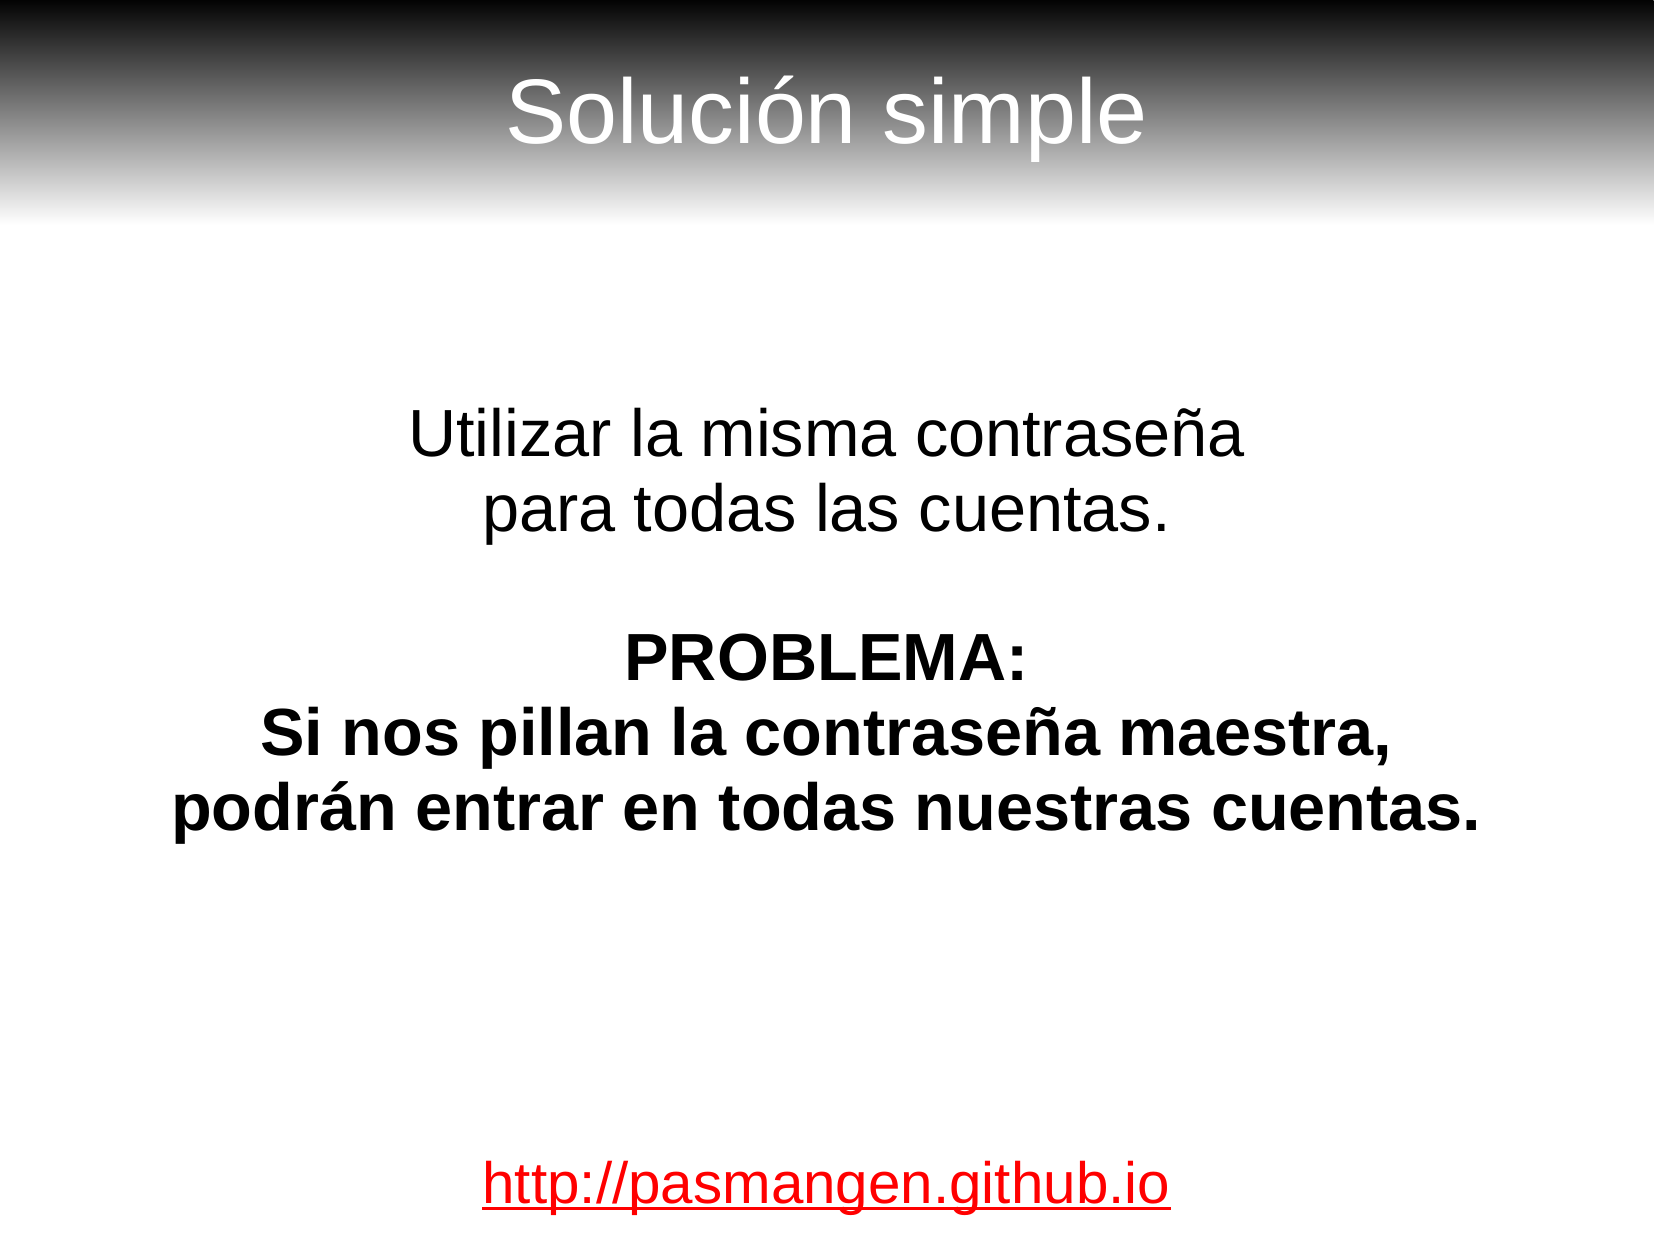

# Solución simple
Utilizar la misma contraseña
para todas las cuentas.
PROBLEMA:
Si nos pillan la contraseña maestra,
podrán entrar en todas nuestras cuentas.
http://pasmangen.github.io